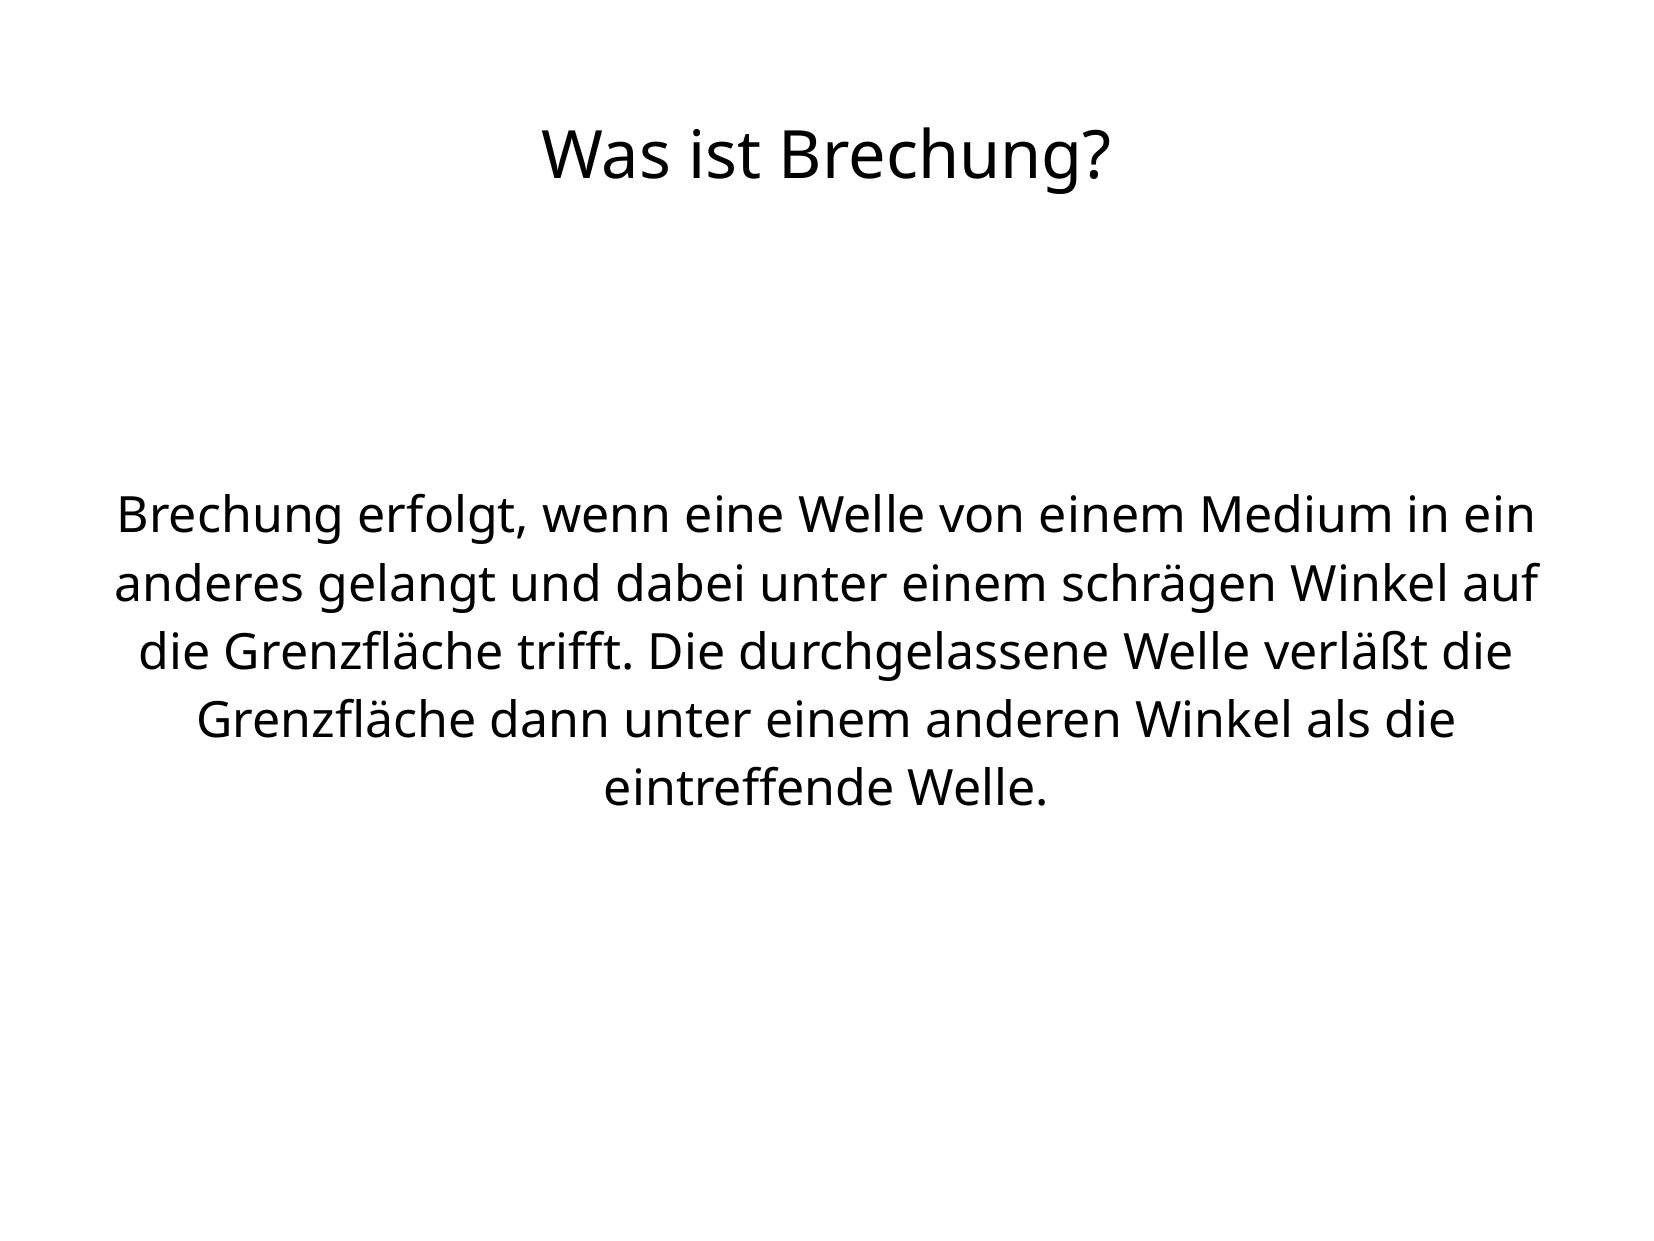

# Was ist Brechung?
Brechung erfolgt, wenn eine Welle von einem Medium in ein anderes gelangt und dabei unter einem schrägen Winkel auf die Grenzfläche trifft. Die durchgelassene Welle verläßt die Grenzfläche dann unter einem anderen Winkel als die eintreffende Welle.